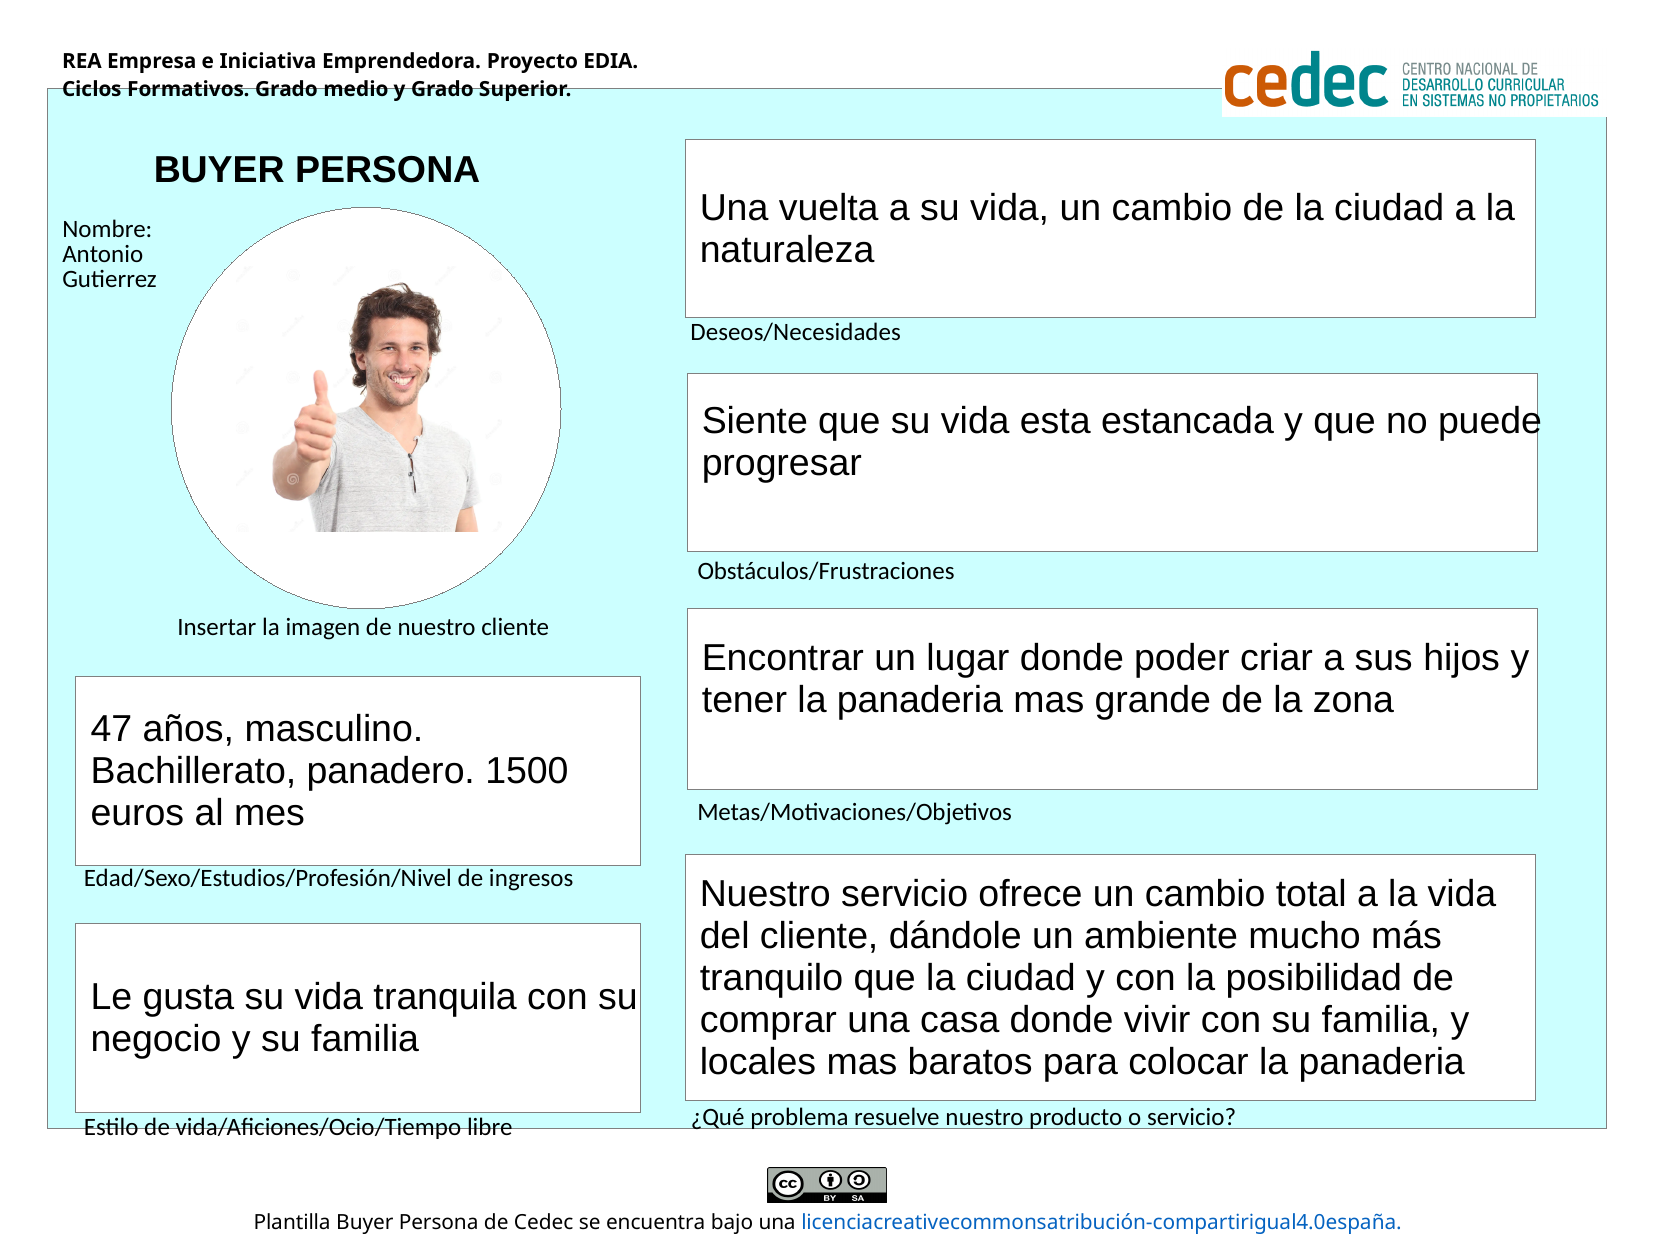

REA Empresa e Iniciativa Emprendedora. Proyecto EDIA.
Ciclos Formativos. Grado medio y Grado Superior.
Una vuelta a su vida, un cambio de la ciudad a la
naturaleza
BUYER PERSONA
Nombre:
Antonio Gutierrez
Deseos/Necesidades
Siente que su vida esta estancada y que no puede
progresar
Obstáculos/Frustraciones
Insertar la imagen de nuestro cliente
Encontrar un lugar donde poder criar a sus hijos y
tener la panaderia mas grande de la zona
47 años, masculino.
Bachillerato, panadero. 1500
euros al mes
Metas/Motivaciones/Objetivos
Nuestro servicio ofrece un cambio total a la vida
del cliente, dándole un ambiente mucho más
tranquilo que la ciudad y con la posibilidad de
comprar una casa donde vivir con su familia, y
locales mas baratos para colocar la panaderia
Edad/Sexo/Estudios/Profesión/Nivel de ingresos
Le gusta su vida tranquila con su
negocio y su familia
¿Qué problema resuelve nuestro producto o servicio?
Estilo de vida/Aficiones/Ocio/Tiempo libre
Plantilla Buyer Persona de Cedec se encuentra bajo una licenciacreativecommonsatribución-compartirigual4.0españa.